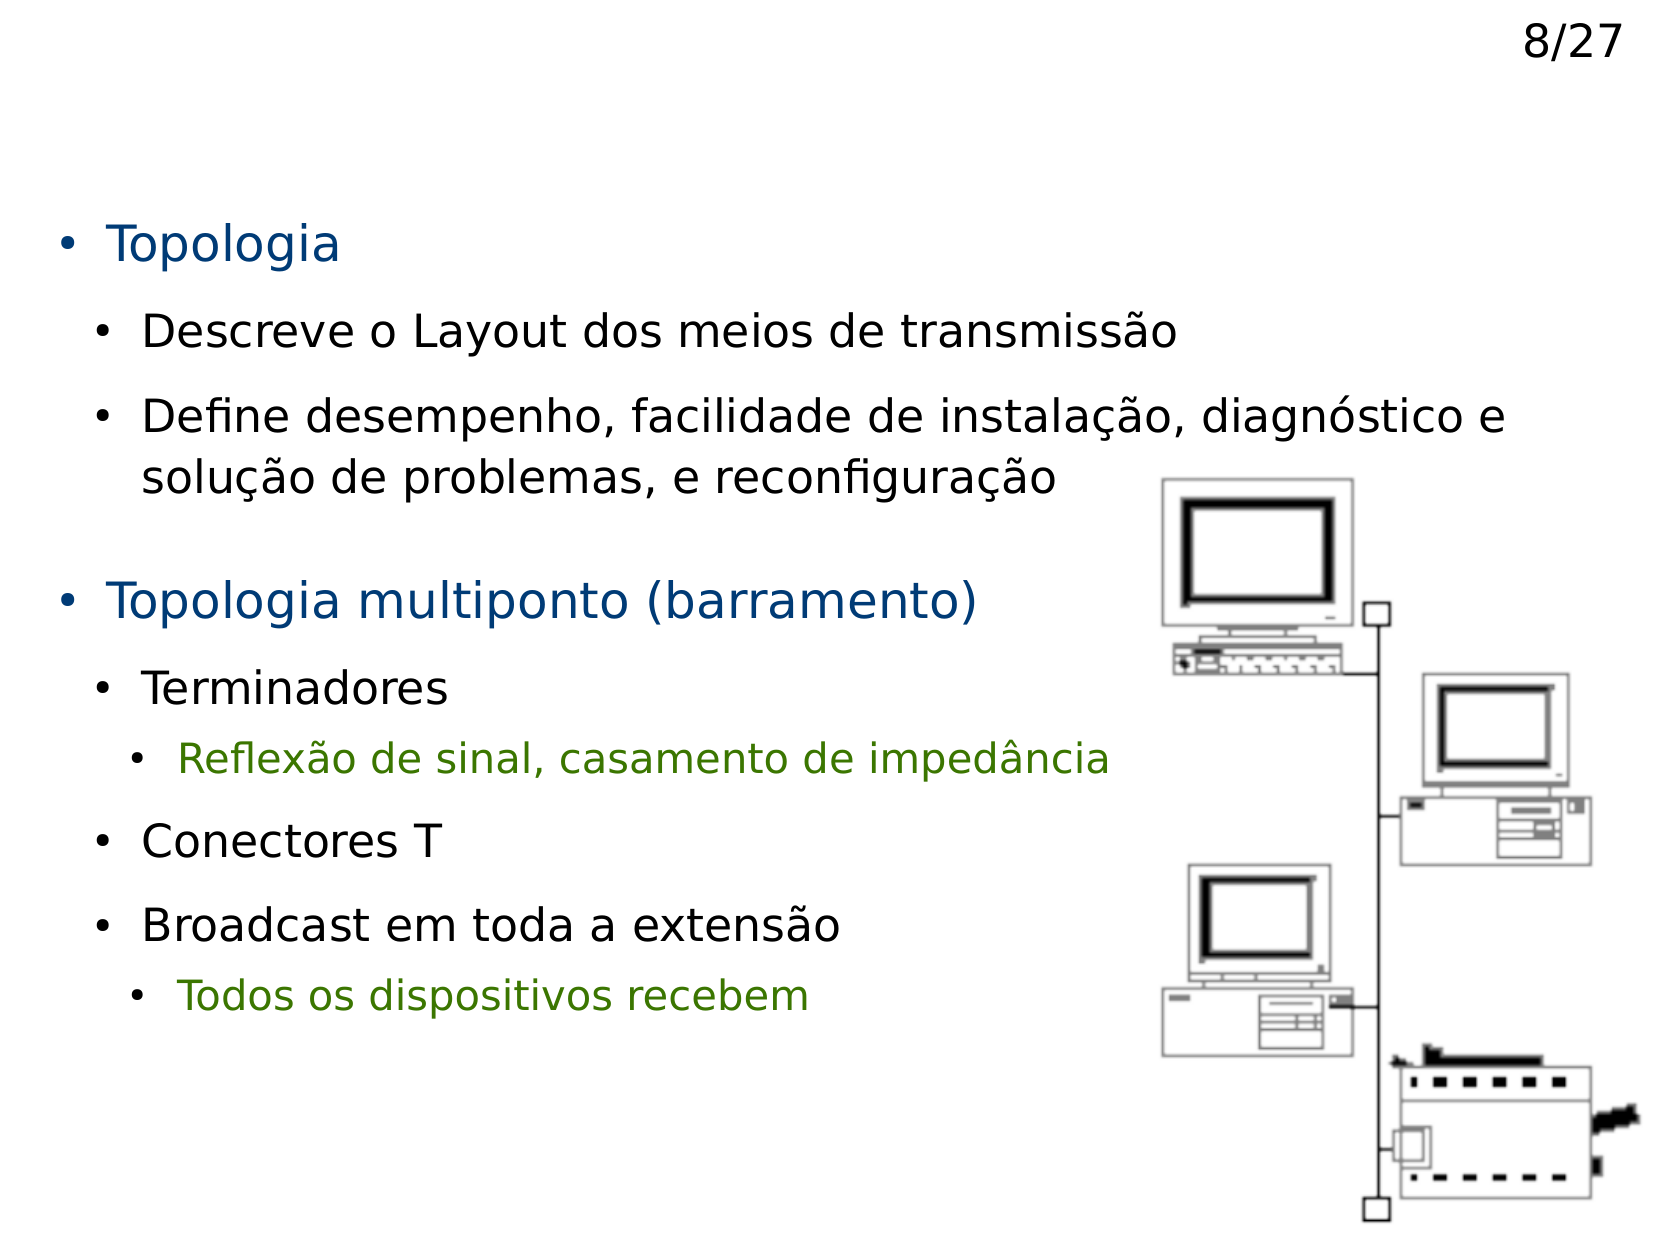

8
#
Topologia
Descreve o Layout dos meios de transmissão
Define desempenho, facilidade de instalação, diagnóstico e solução de problemas, e reconfiguração
Topologia multiponto (barramento)
Terminadores
Reflexão de sinal, casamento de impedância
Conectores T
Broadcast em toda a extensão
Todos os dispositivos recebem